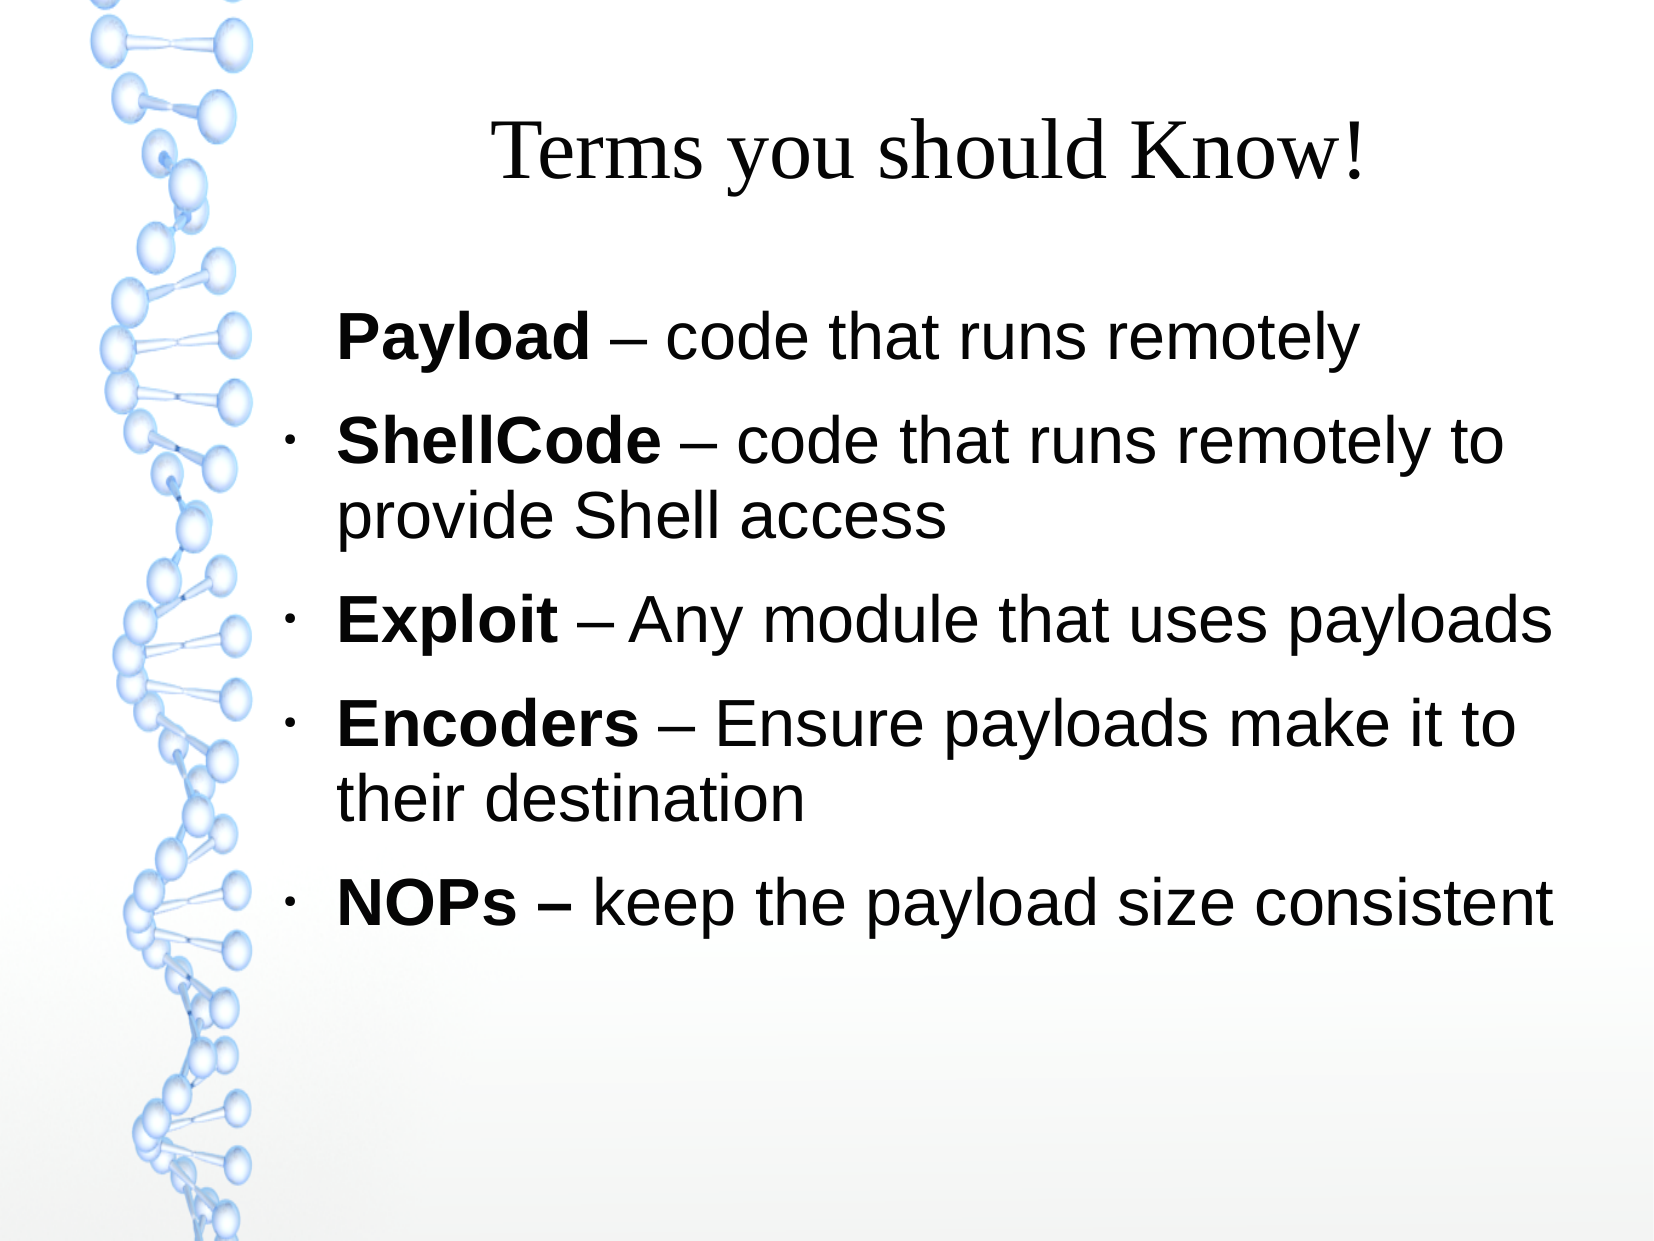

# Terms you should Know!
Payload – code that runs remotely
ShellCode – code that runs remotely to 	 provide Shell access
Exploit – Any module that uses payloads
Encoders – Ensure payloads make it to their destination
NOPs – keep the payload size consistent